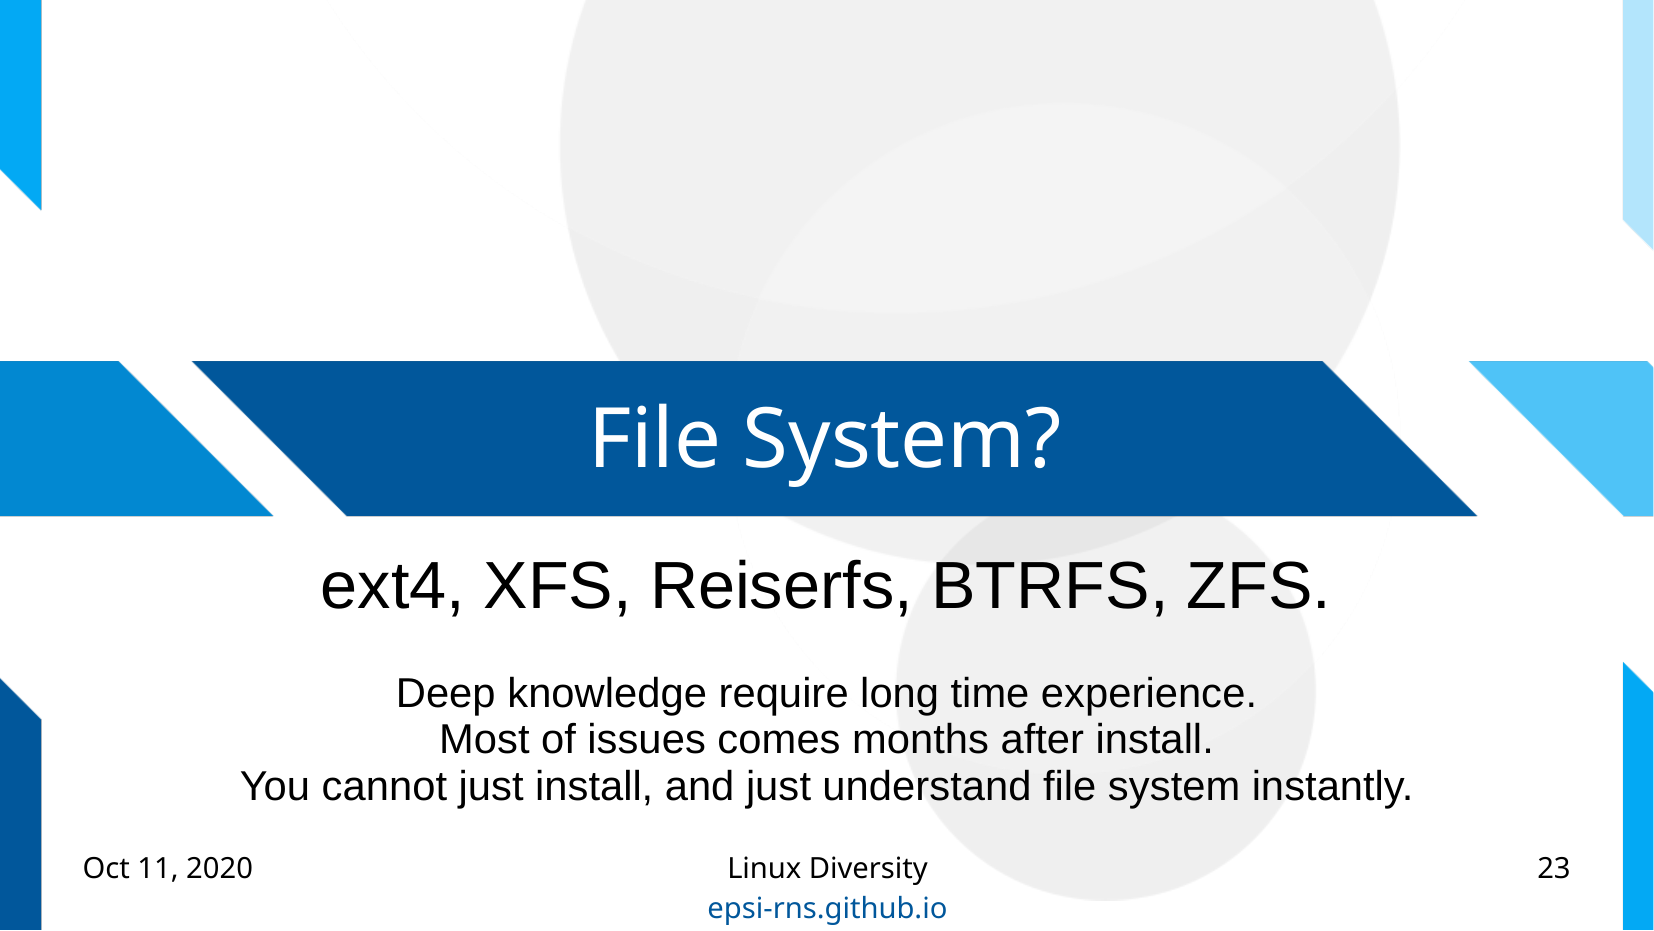

# File System?
ext4, XFS, Reiserfs, BTRFS, ZFS.
Deep knowledge require long time experience.
Most of issues comes months after install.
You cannot just install, and just understand file system instantly.
Oct 11, 2020
Linux Diversity
23